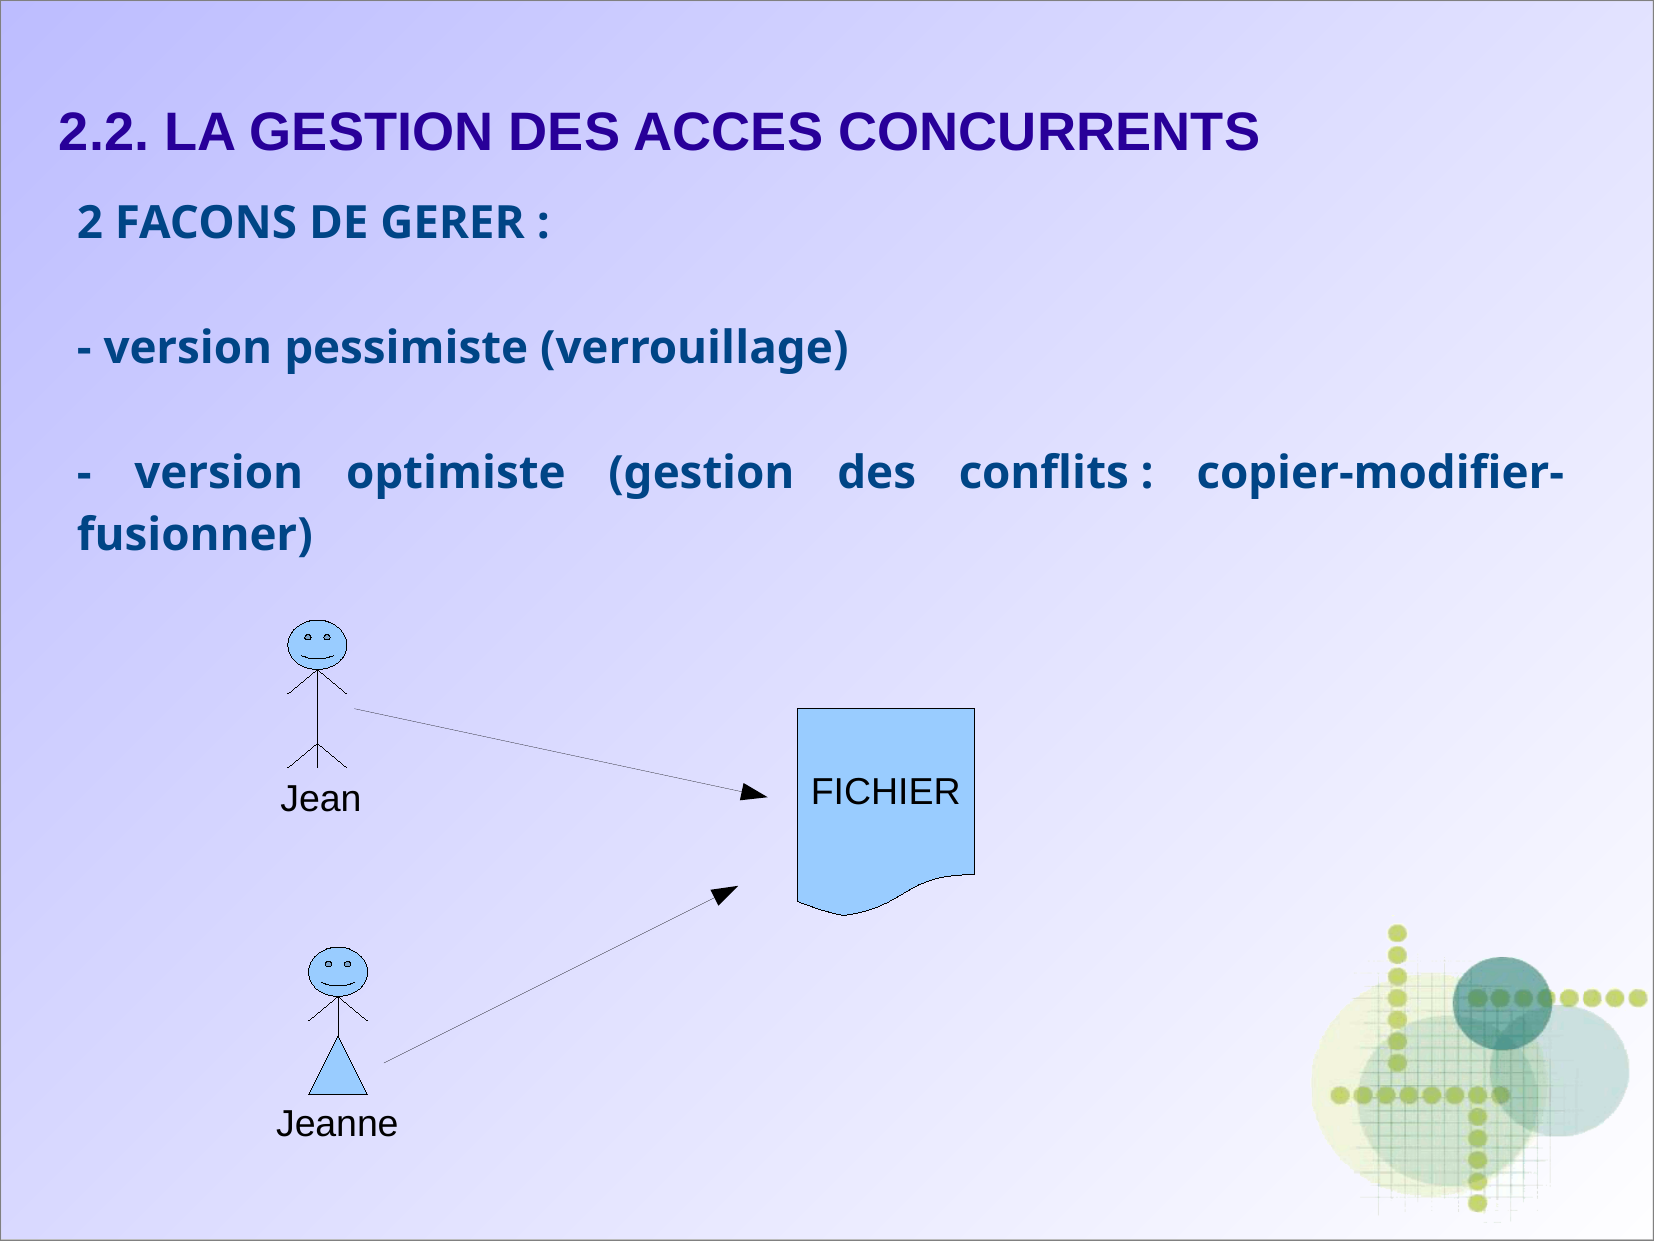

2.2. LA GESTION DES ACCES CONCURRENTS
# 2 FACONS DE GERER :
- version pessimiste (verrouillage)
- version optimiste (gestion des conflits : copier-modifier-fusionner)
Jean
FICHIER
Jeanne